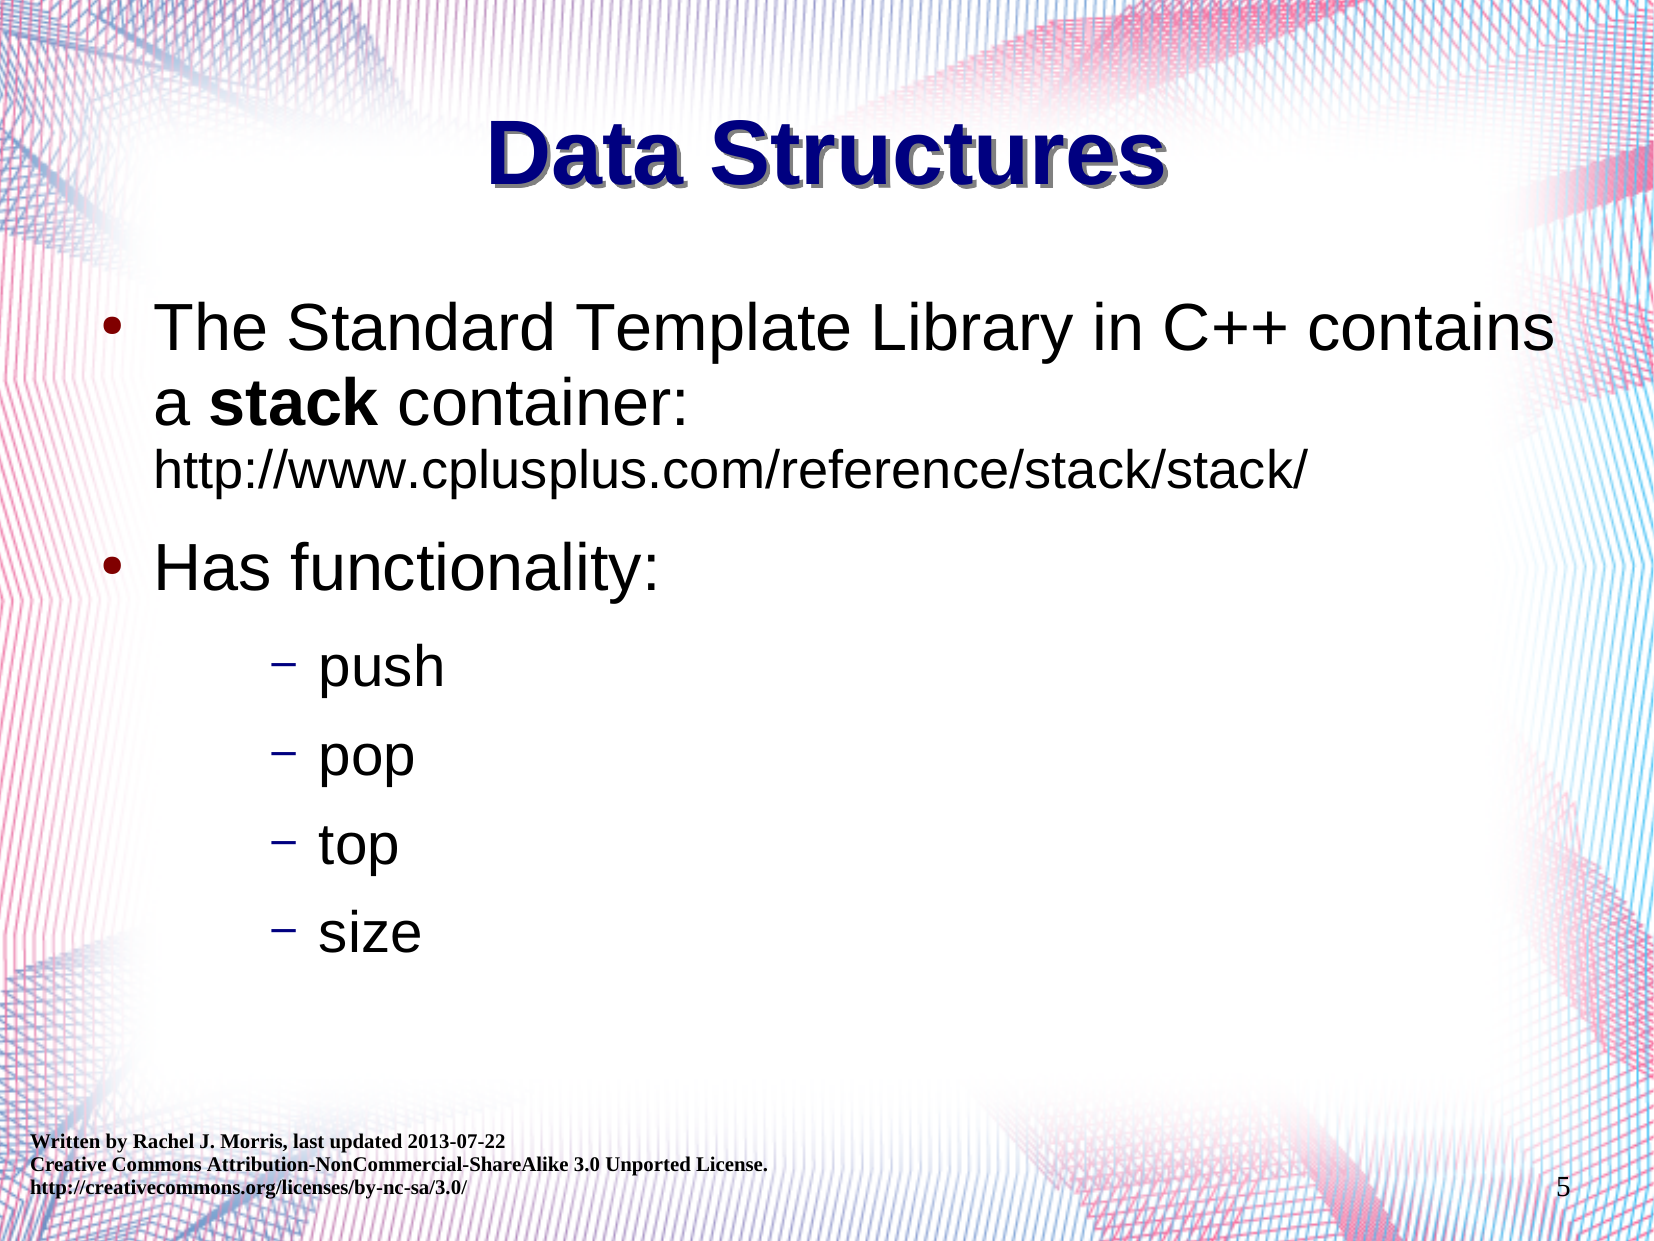

# Data Structures
The Standard Template Library in C++ contains a stack container:
http://www.cplusplus.com/reference/stack/stack/
Has functionality:
push
pop
top
size
5